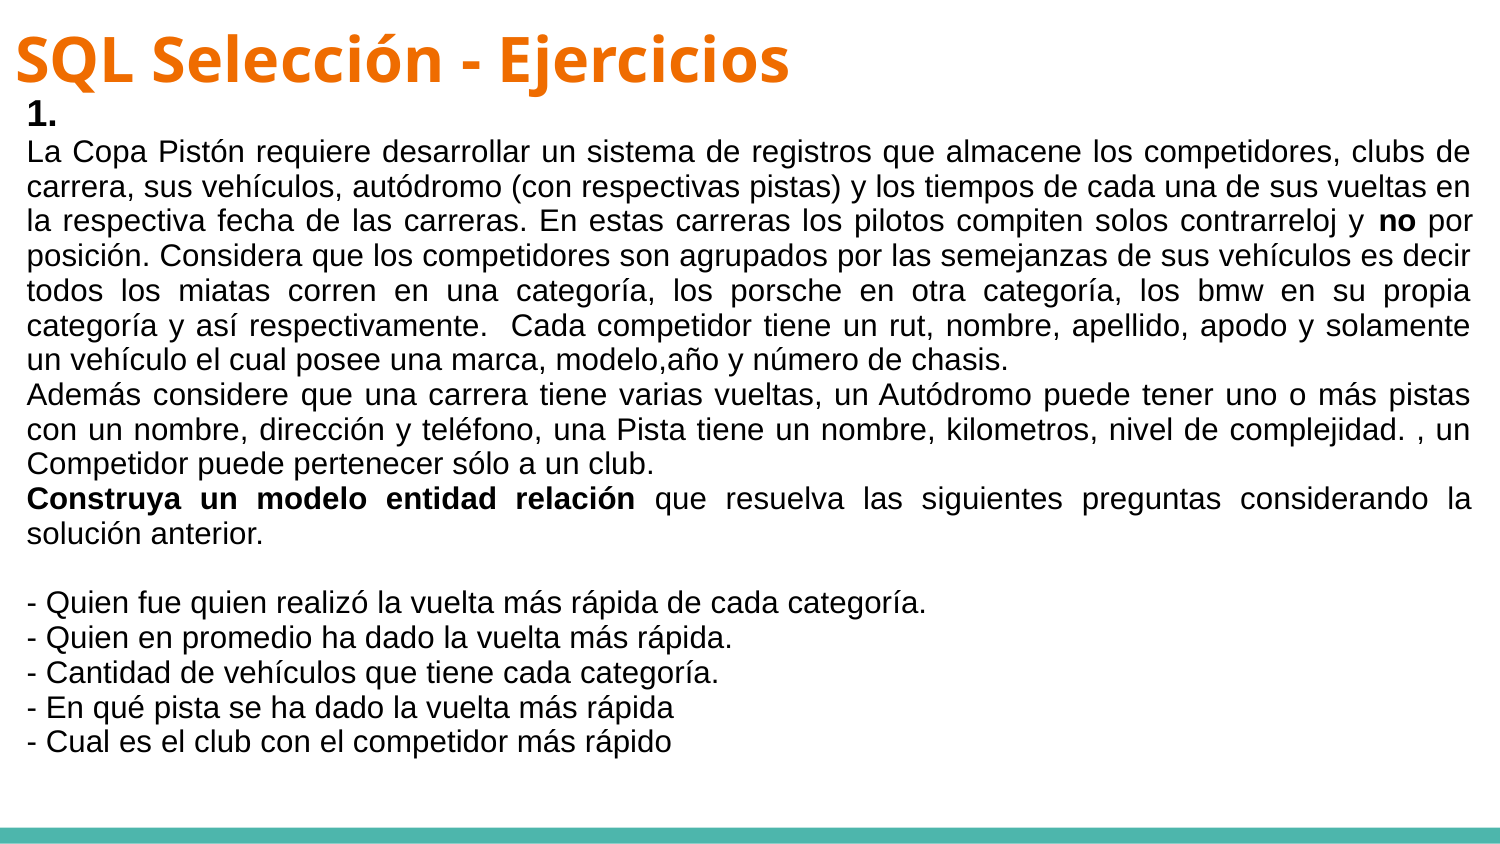

# SQL Selección - Ejercicios
1.
La Copa Pistón requiere desarrollar un sistema de registros que almacene los competidores, clubs de carrera, sus vehículos, autódromo (con respectivas pistas) y los tiempos de cada una de sus vueltas en la respectiva fecha de las carreras. En estas carreras los pilotos compiten solos contrarreloj y no por posición. Considera que los competidores son agrupados por las semejanzas de sus vehículos es decir todos los miatas corren en una categoría, los porsche en otra categoría, los bmw en su propia categoría y así respectivamente. Cada competidor tiene un rut, nombre, apellido, apodo y solamente un vehículo el cual posee una marca, modelo,año y número de chasis.
Además considere que una carrera tiene varias vueltas, un Autódromo puede tener uno o más pistas con un nombre, dirección y teléfono, una Pista tiene un nombre, kilometros, nivel de complejidad. , un Competidor puede pertenecer sólo a un club.
Construya un modelo entidad relación que resuelva las siguientes preguntas considerando la solución anterior.
- Quien fue quien realizó la vuelta más rápida de cada categoría.
- Quien en promedio ha dado la vuelta más rápida.
- Cantidad de vehículos que tiene cada categoría.
- En qué pista se ha dado la vuelta más rápida
- Cual es el club con el competidor más rápido